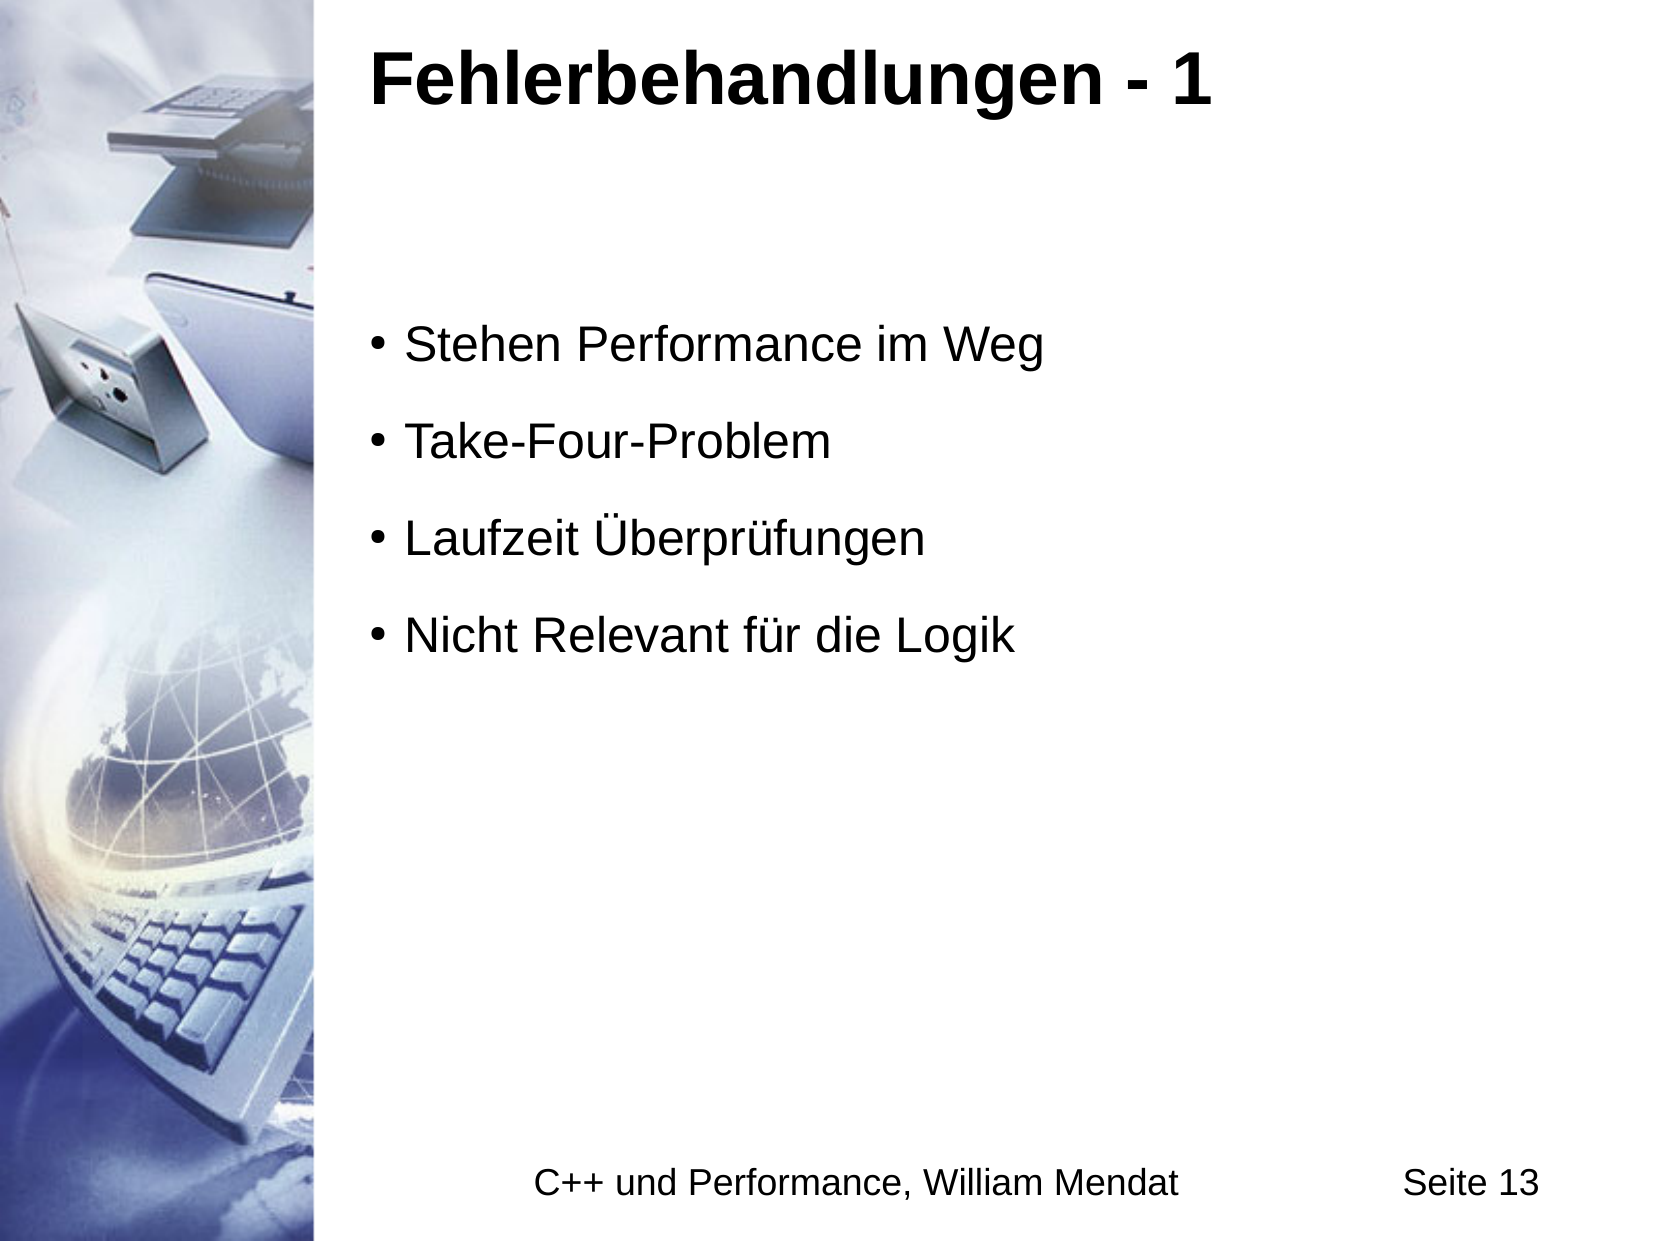

Fehlerbehandlungen - 1
Stehen Performance im Weg
Take-Four-Problem
Laufzeit Überprüfungen
Nicht Relevant für die Logik
C++ und Performance, William Mendat
Seite 13